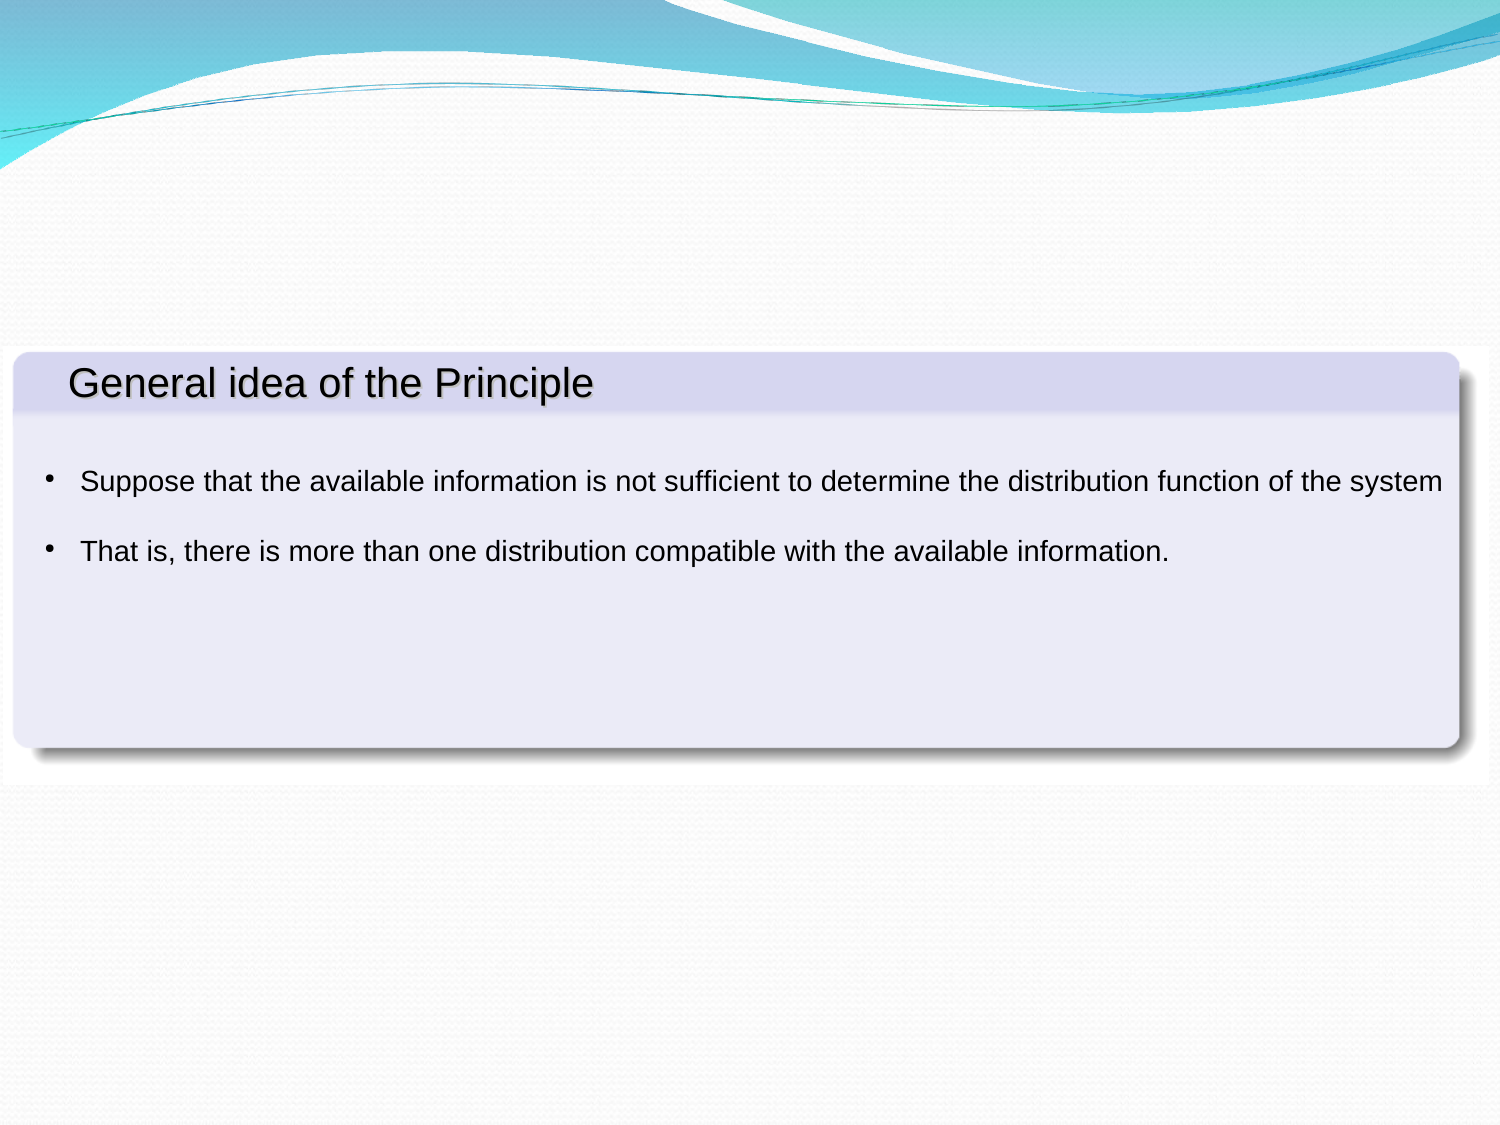

General idea of the Principle
Suppose that the available information is not sufficient to determine the distribution function of the system
That is, there is more than one distribution compatible with the available information.